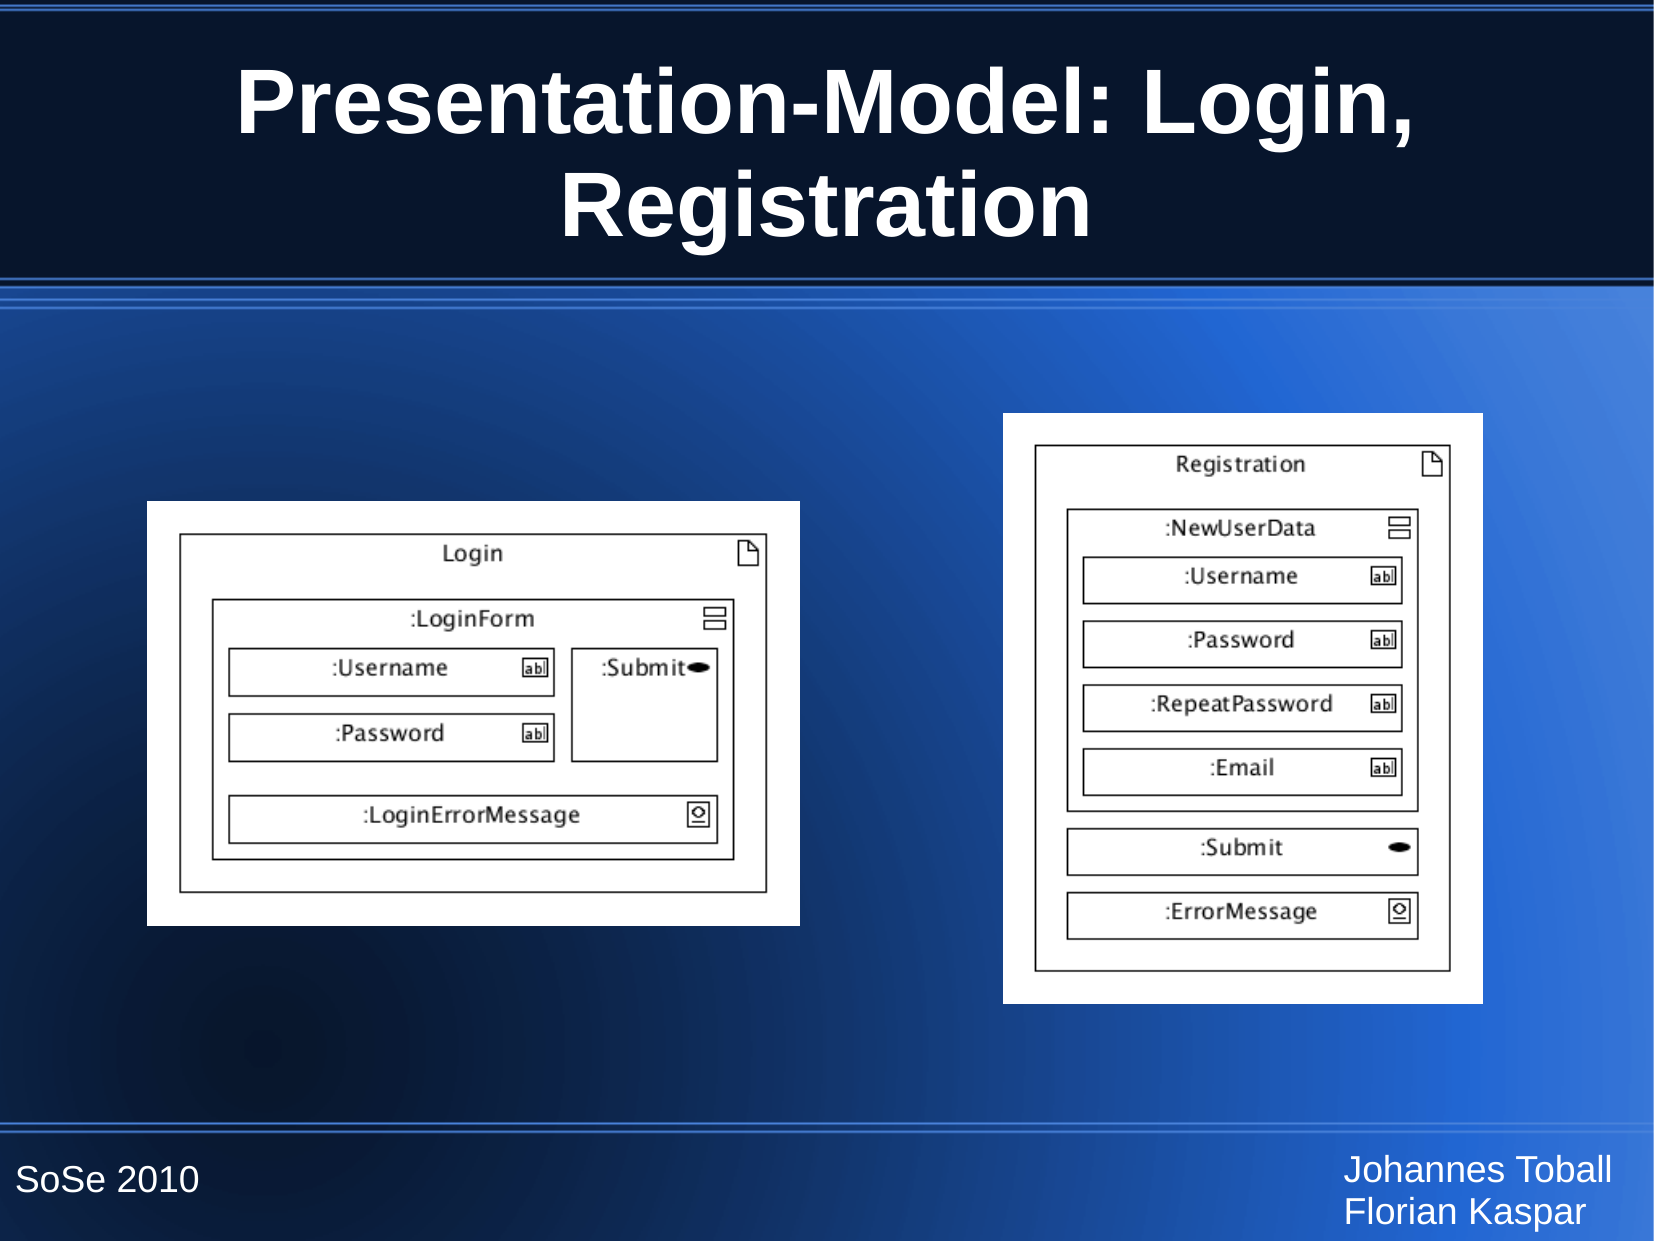

# Presentation-Model: Login, Registration
Johannes Toball
Florian Kaspar
SoSe 2010